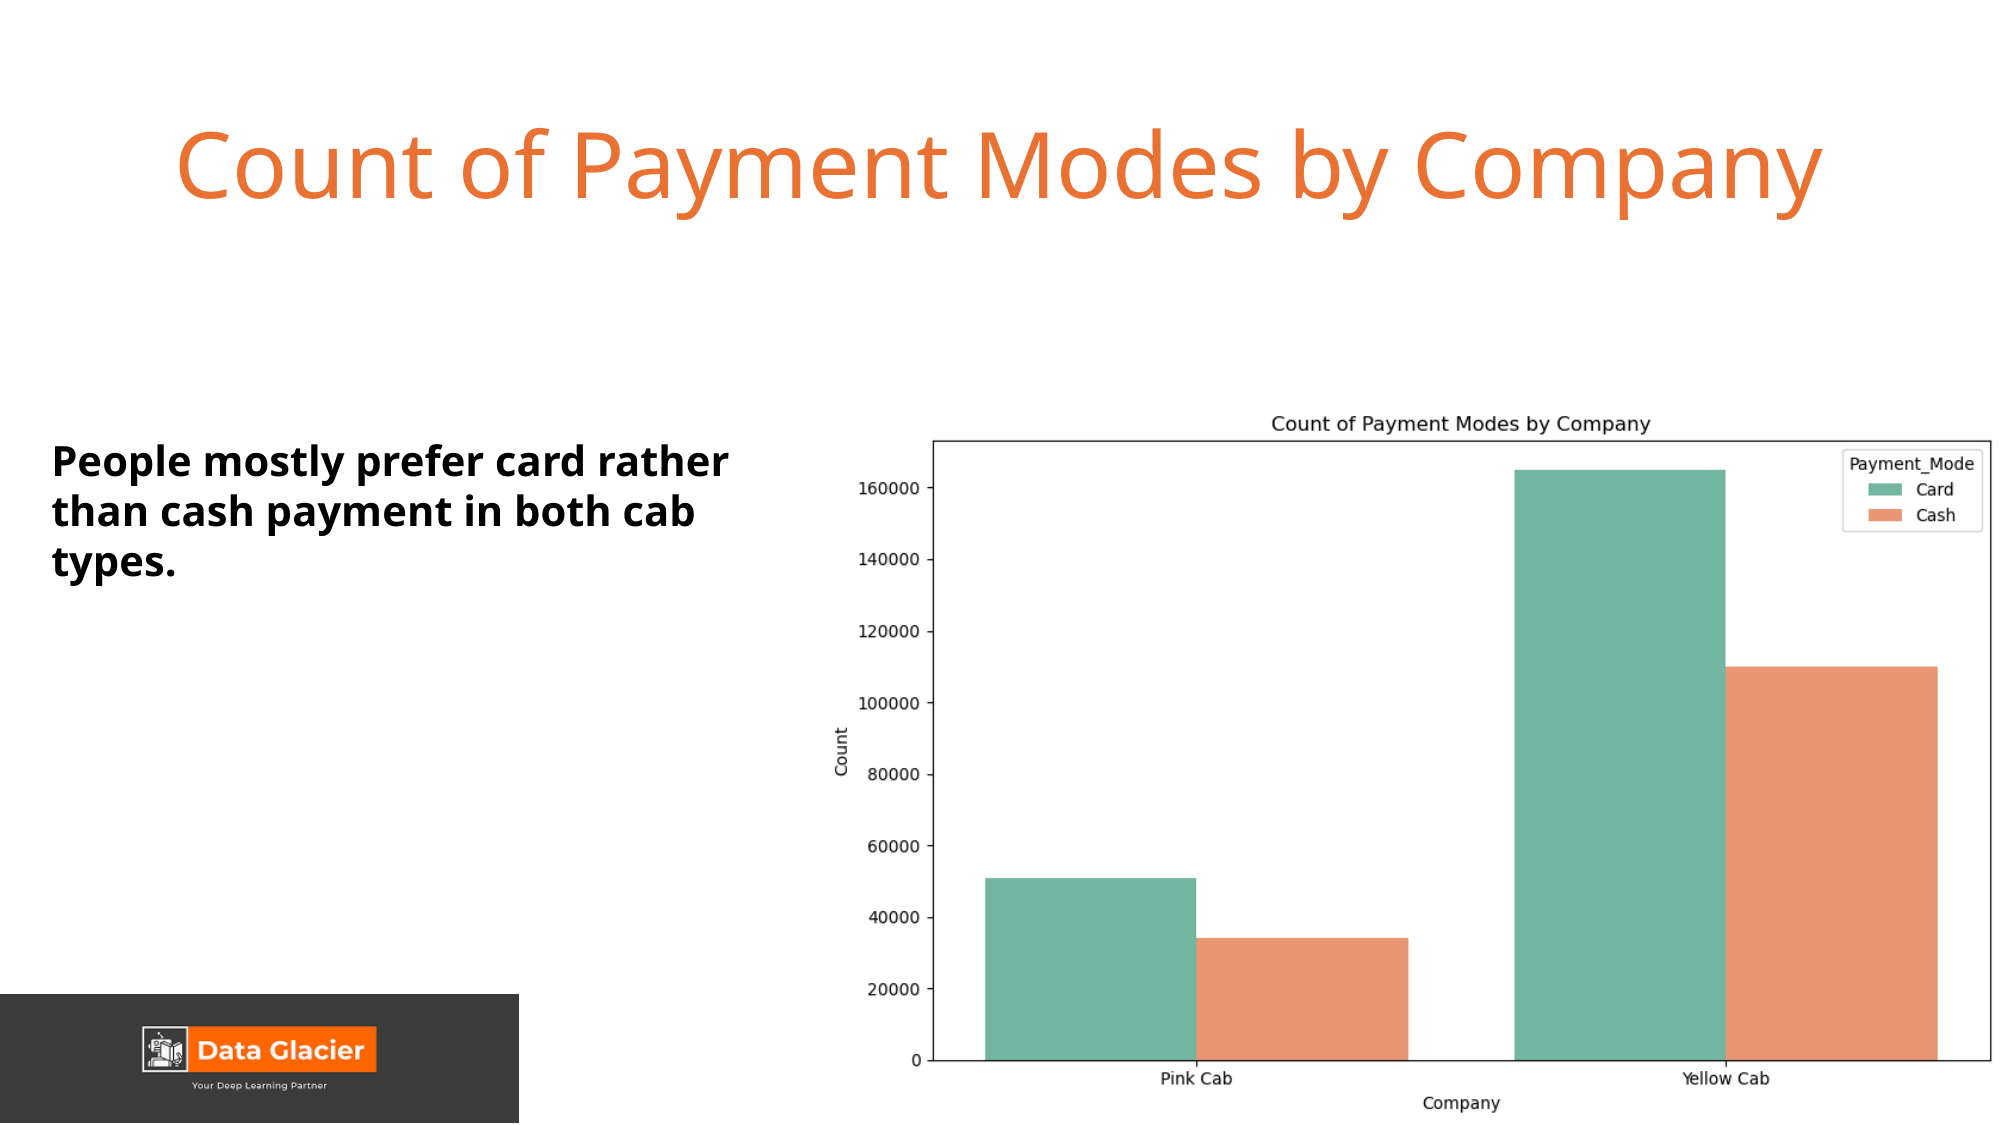

# Count of Payment Modes by Company
People mostly prefer card rather than cash payment in both cab types.